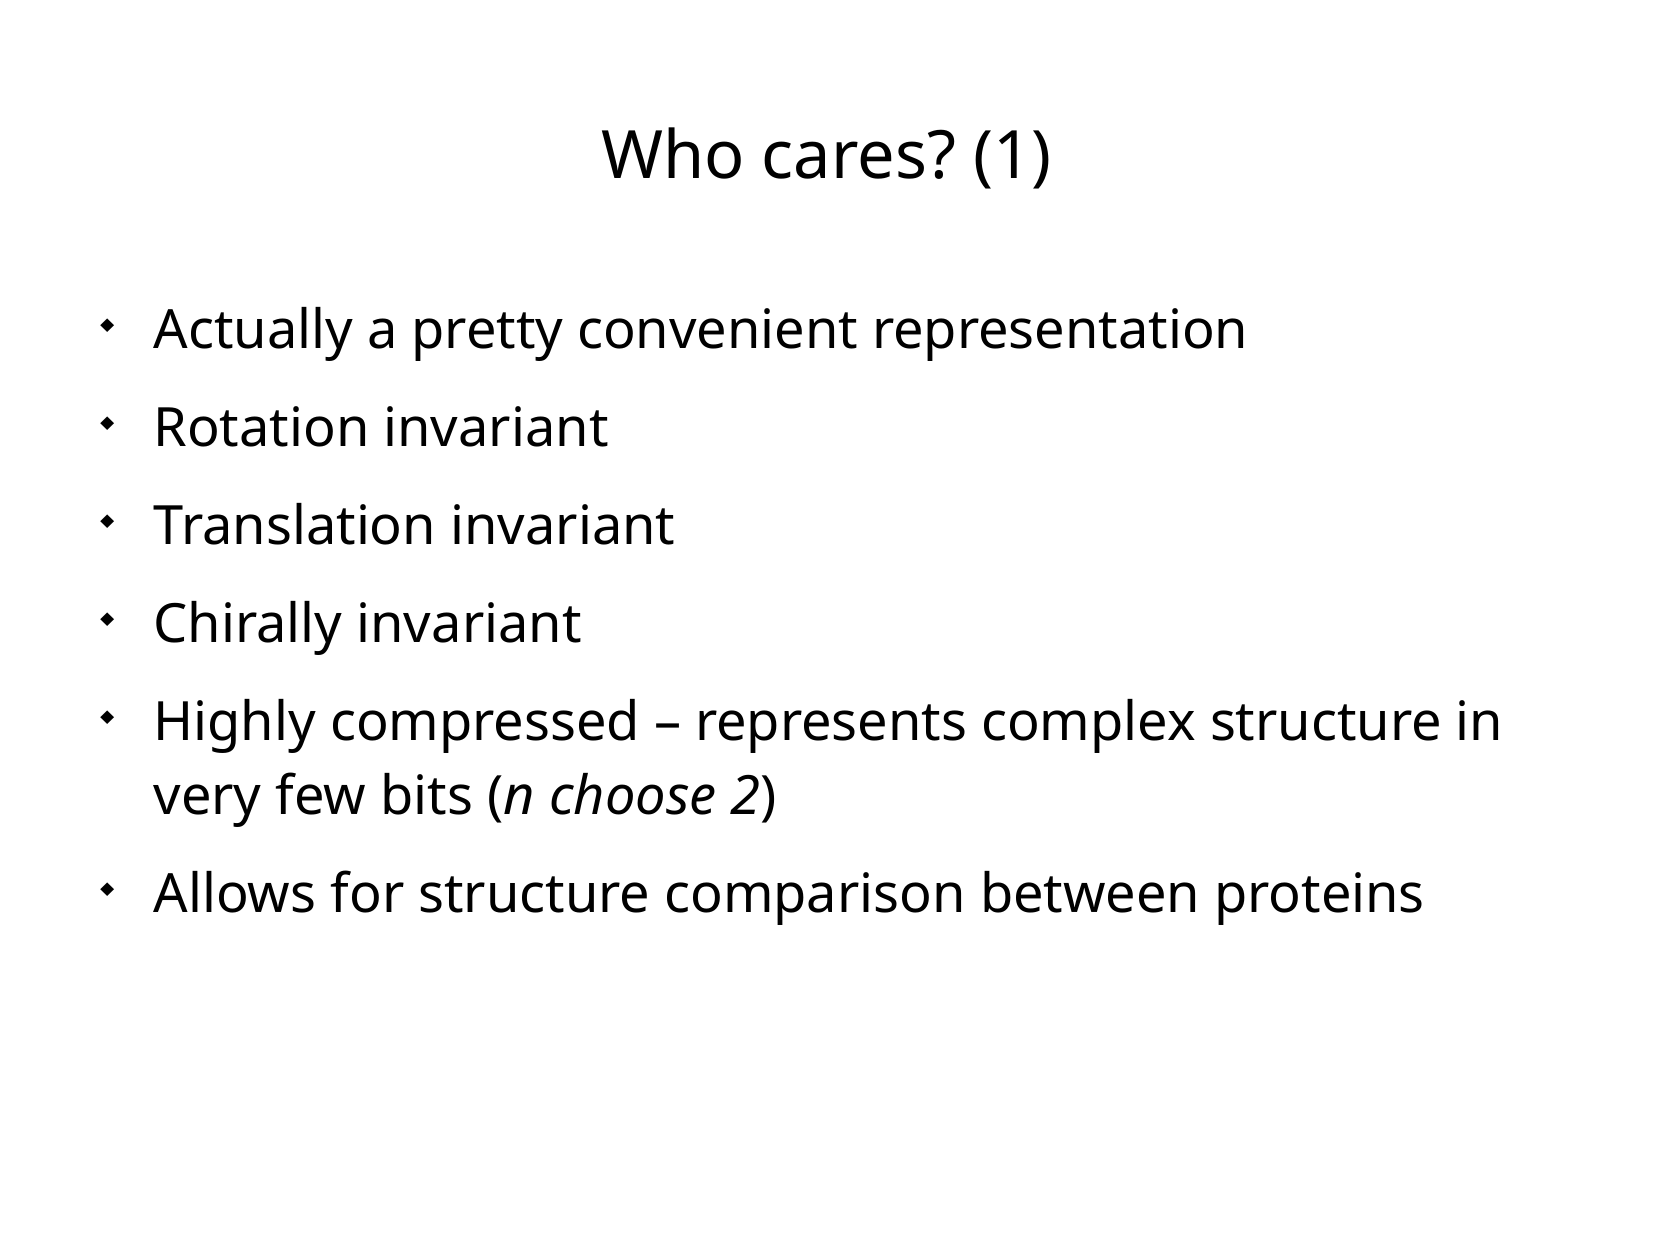

# Who cares? (1)
Actually a pretty convenient representation
Rotation invariant
Translation invariant
Chirally invariant
Highly compressed – represents complex structure in very few bits (n choose 2)
Allows for structure comparison between proteins